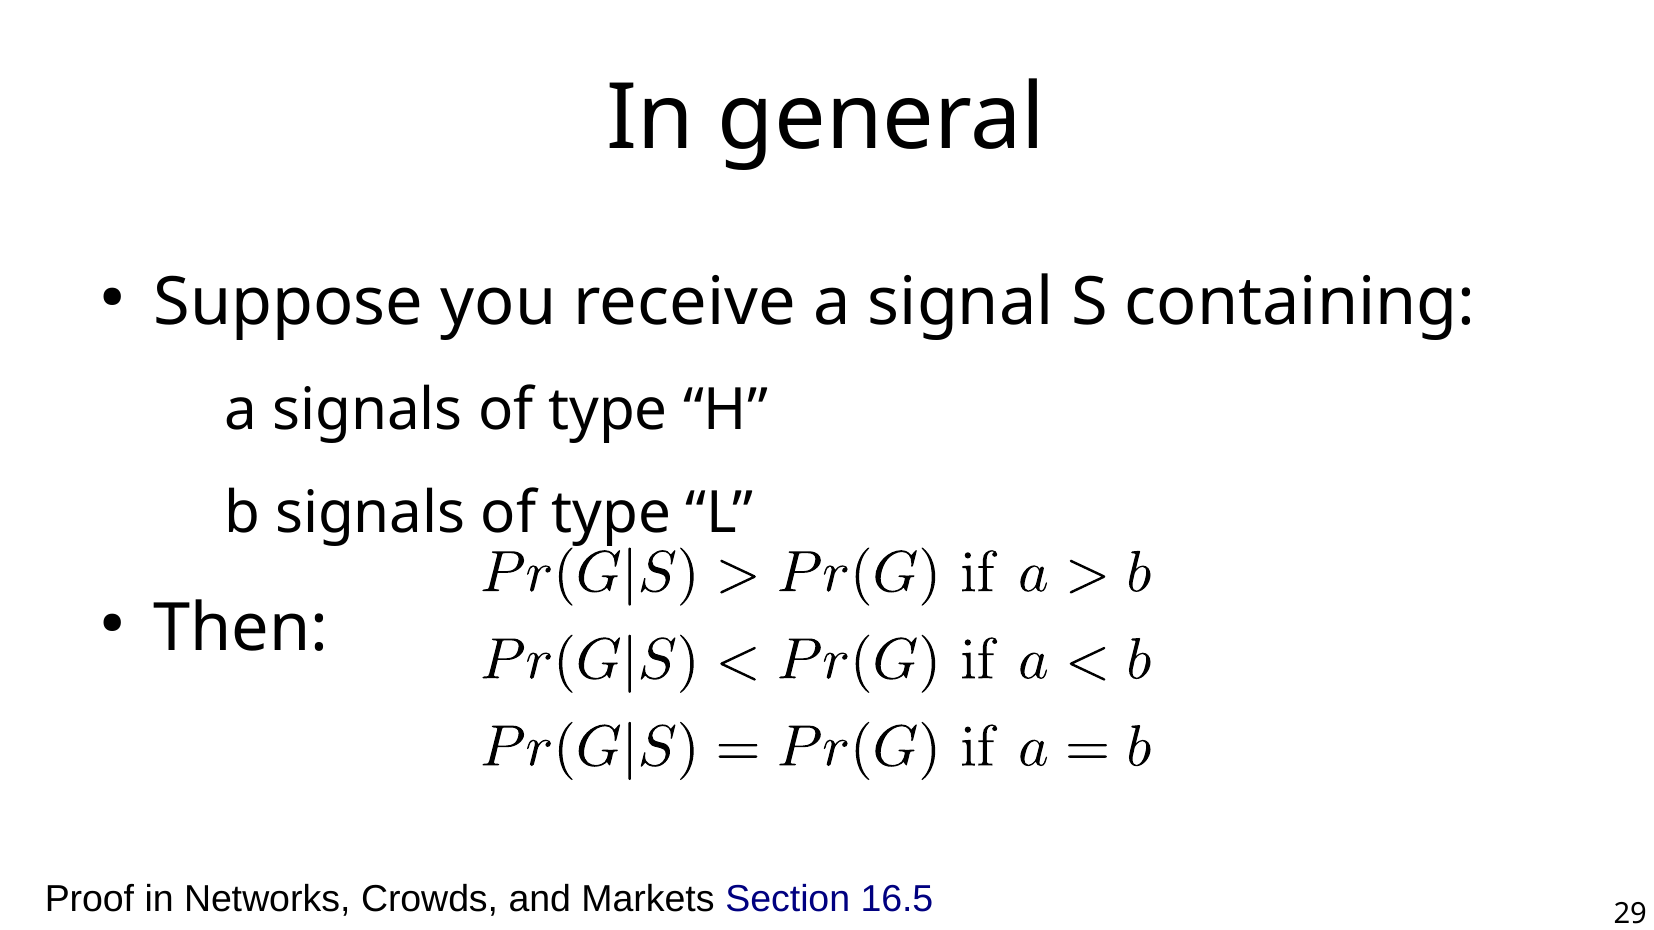

# In general
Suppose you receive a signal S containing:
a signals of type “H”
b signals of type “L”
Then:
Proof in Networks, Crowds, and Markets Section 16.5
29